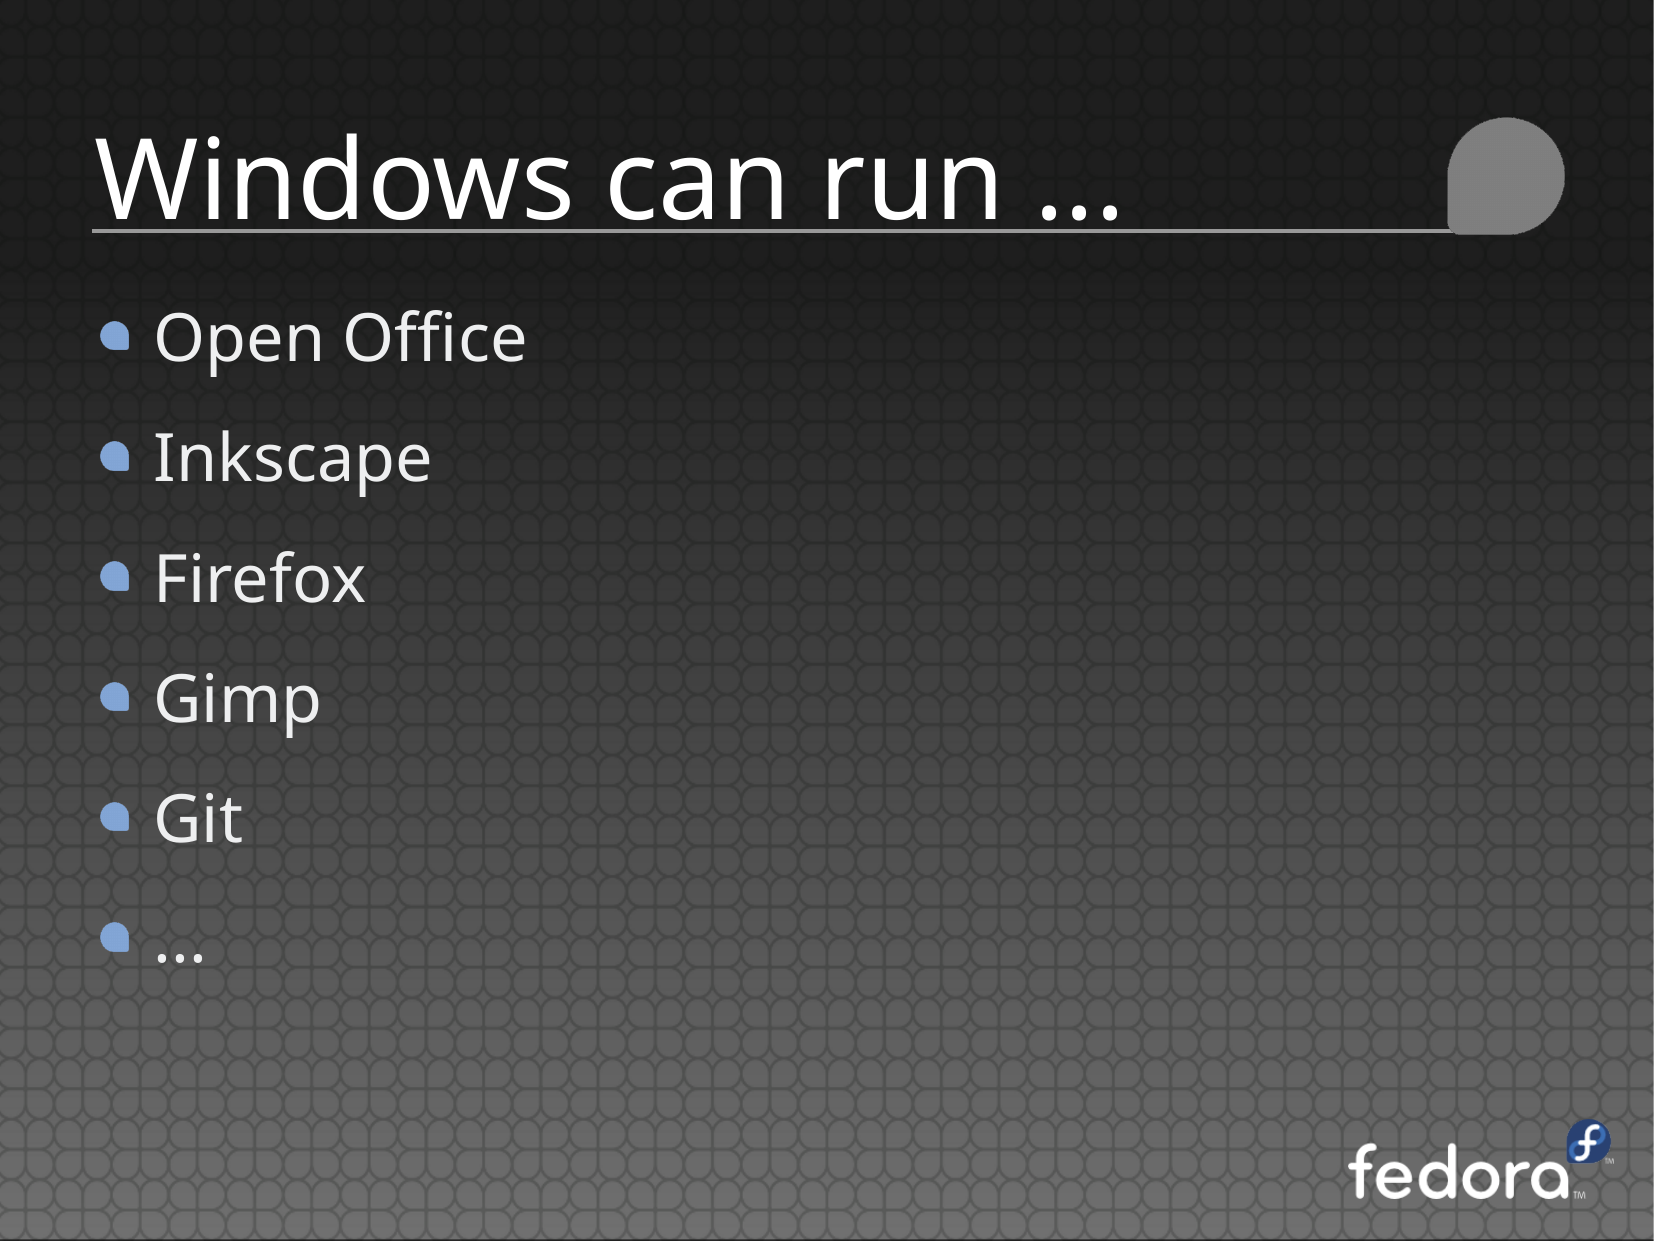

Windows can run ...
# Open Office
Inkscape
Firefox
Gimp
Git
...